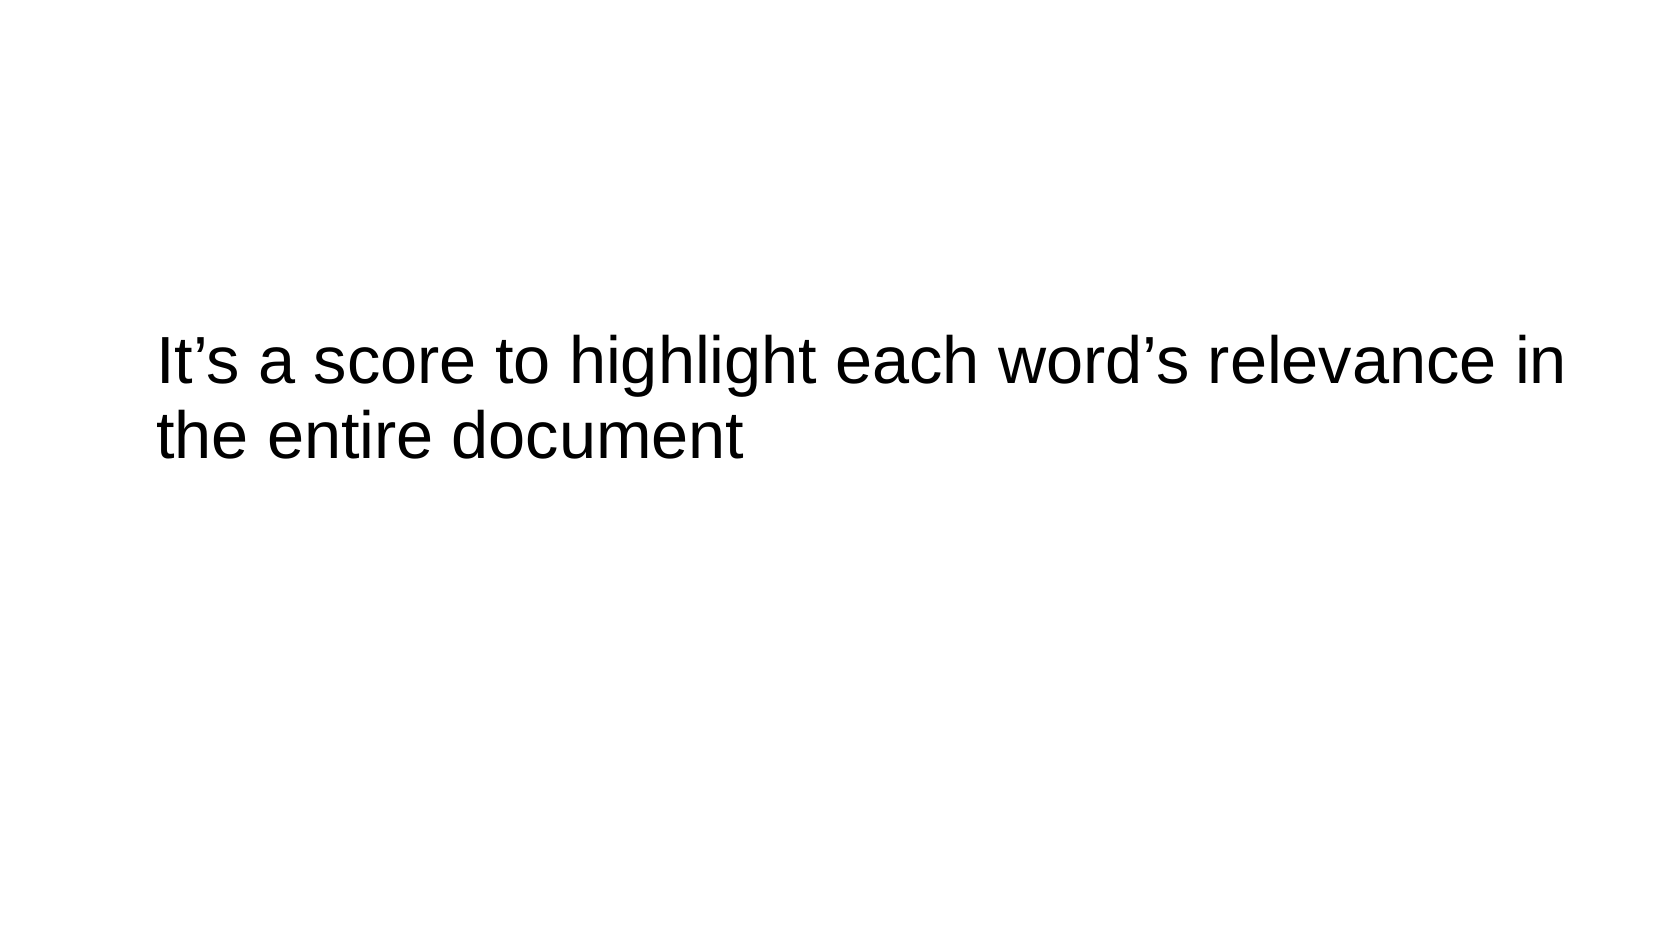

# It’s a score to highlight each word’s relevance in the entire document